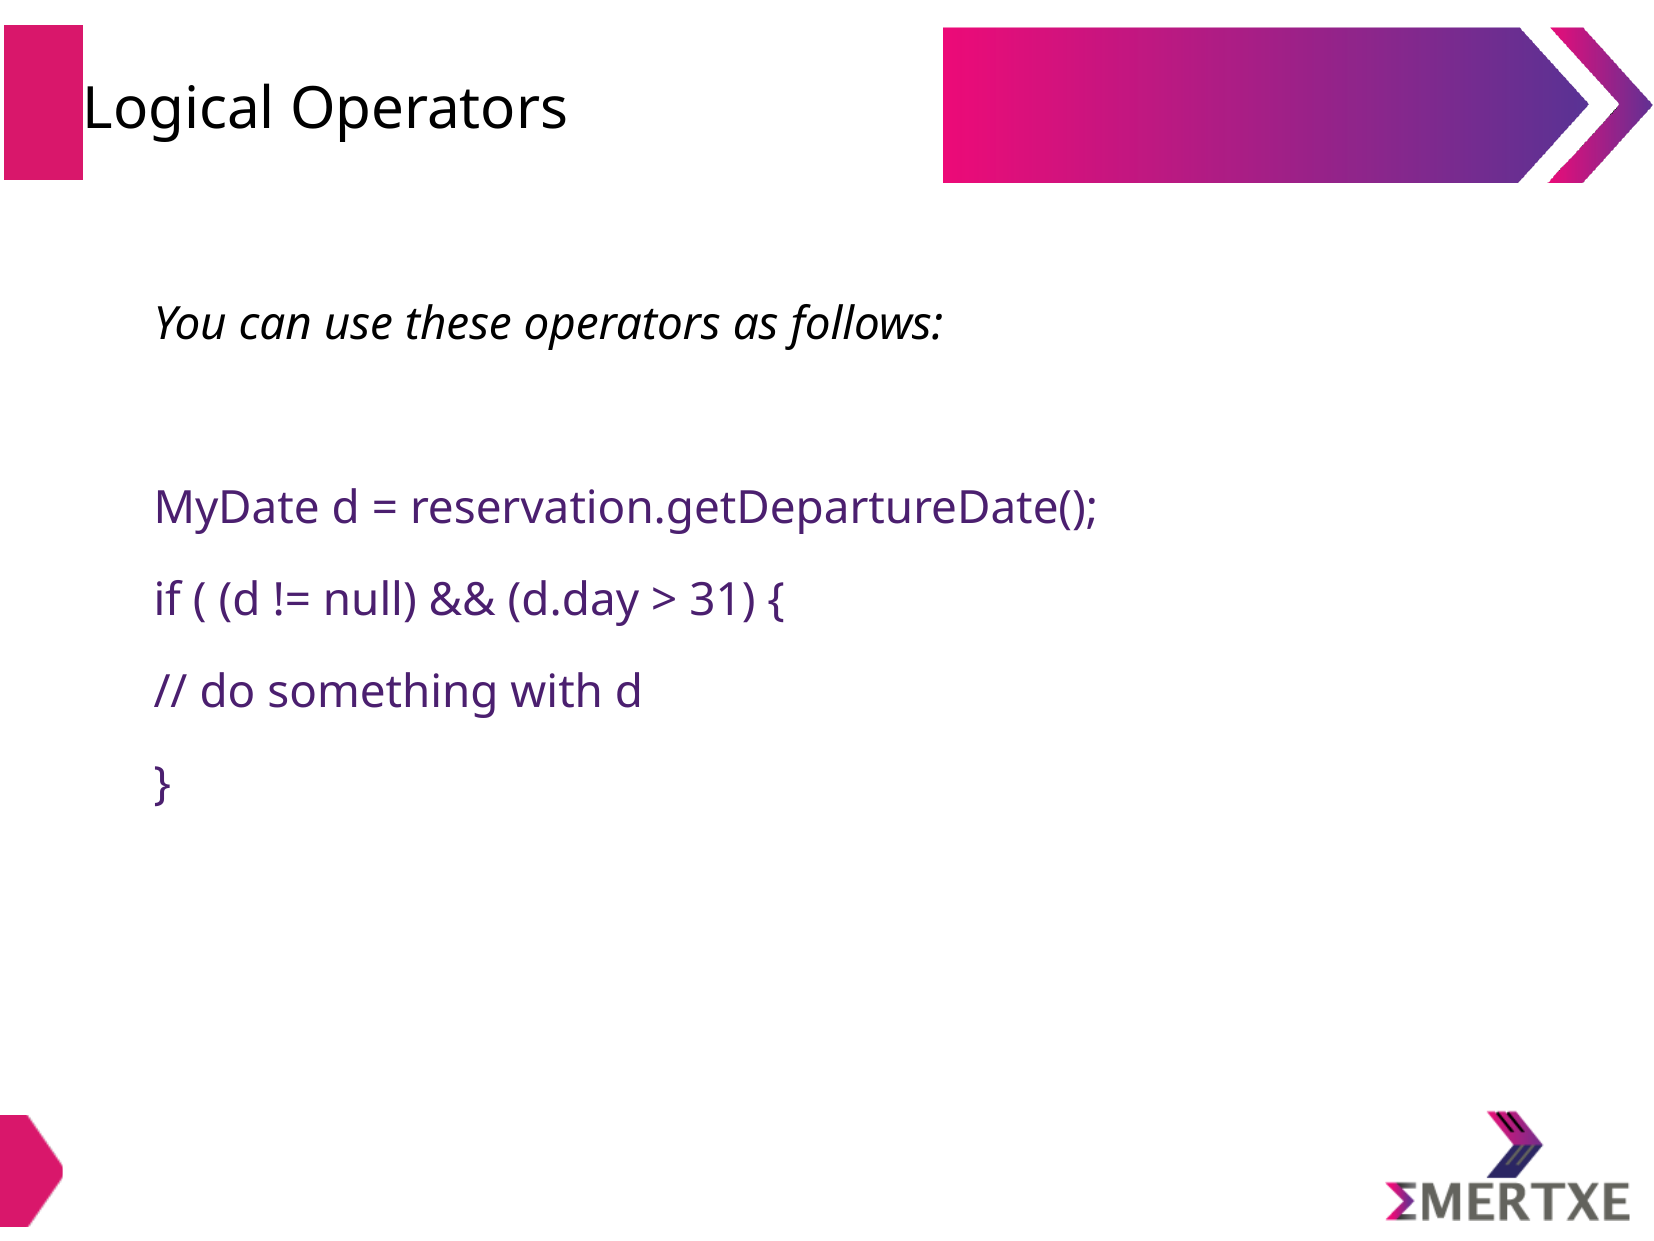

# Logical Operators
You can use these operators as follows:
MyDate d = reservation.getDepartureDate();
if ( (d != null) && (d.day > 31) {
// do something with d
}